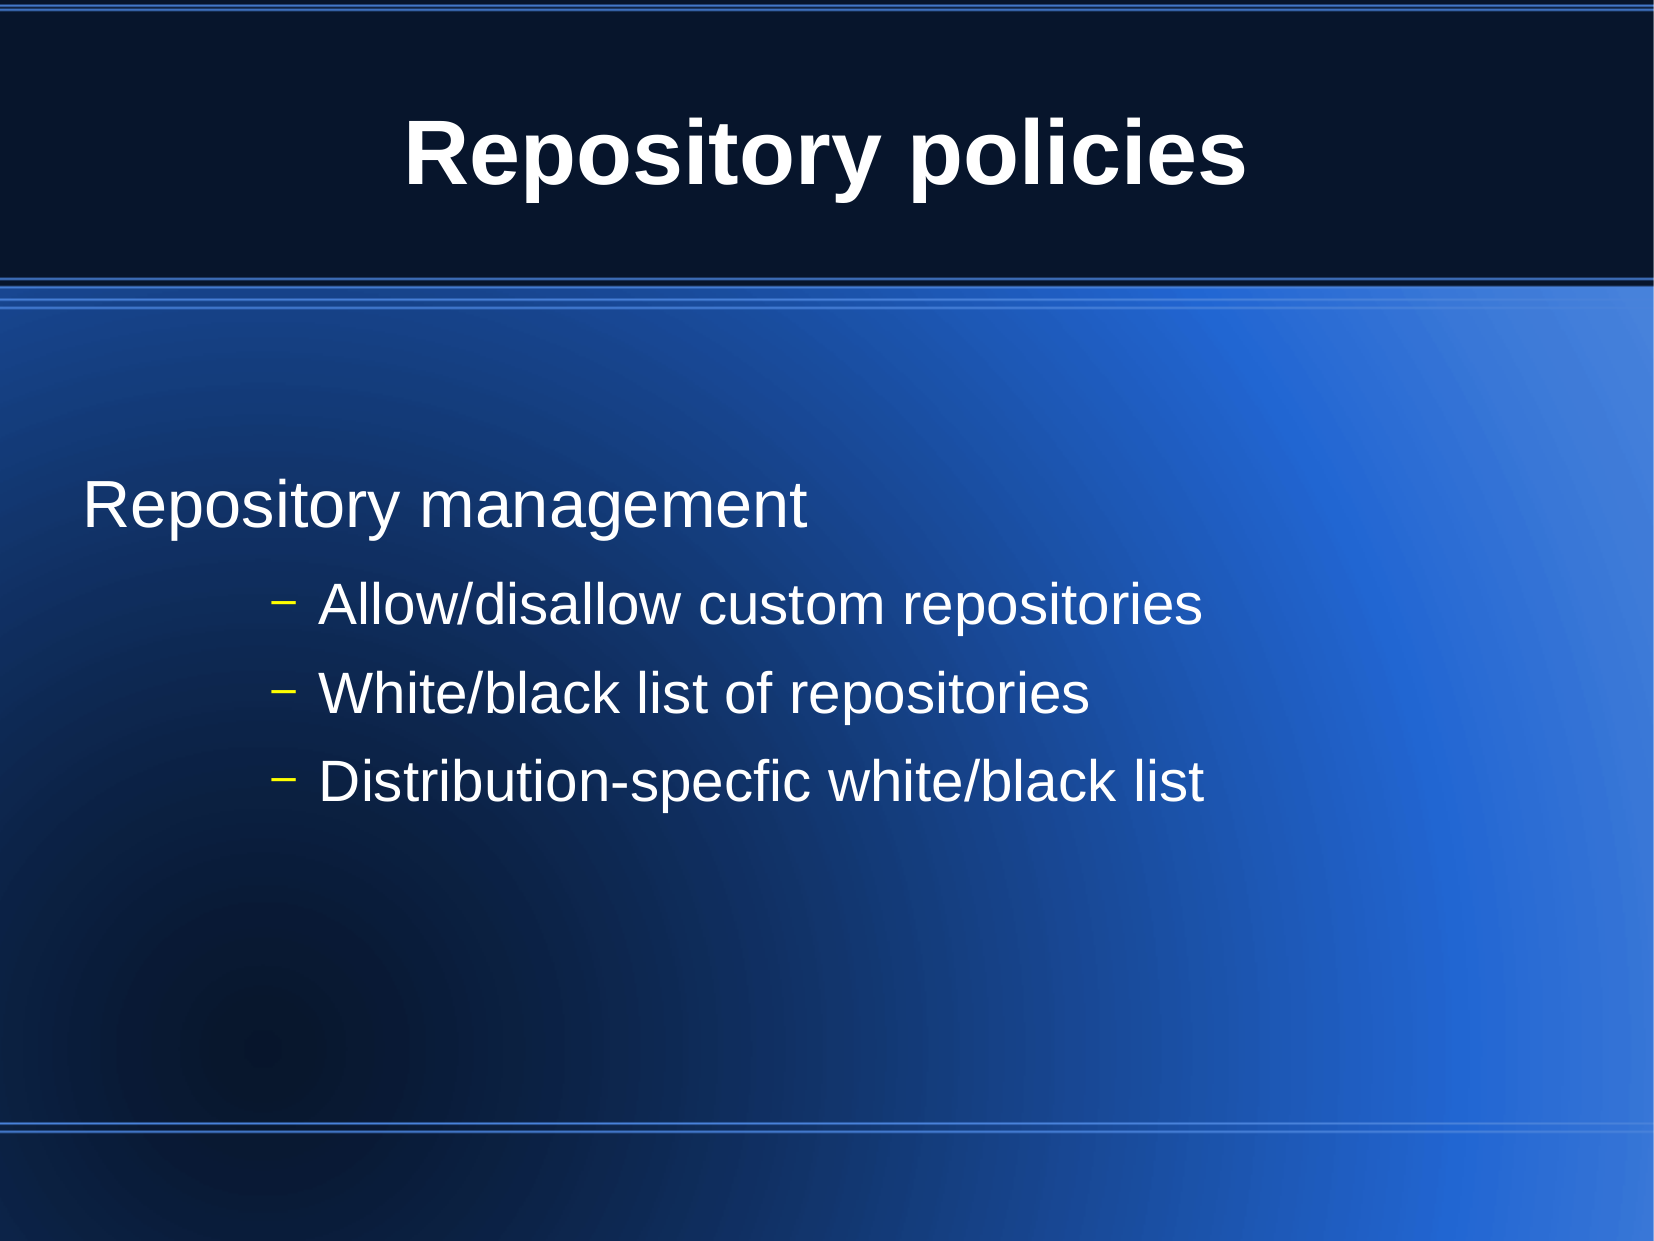

# Repository policies
Repository management
Allow/disallow custom repositories
White/black list of repositories
Distribution-specfic white/black list